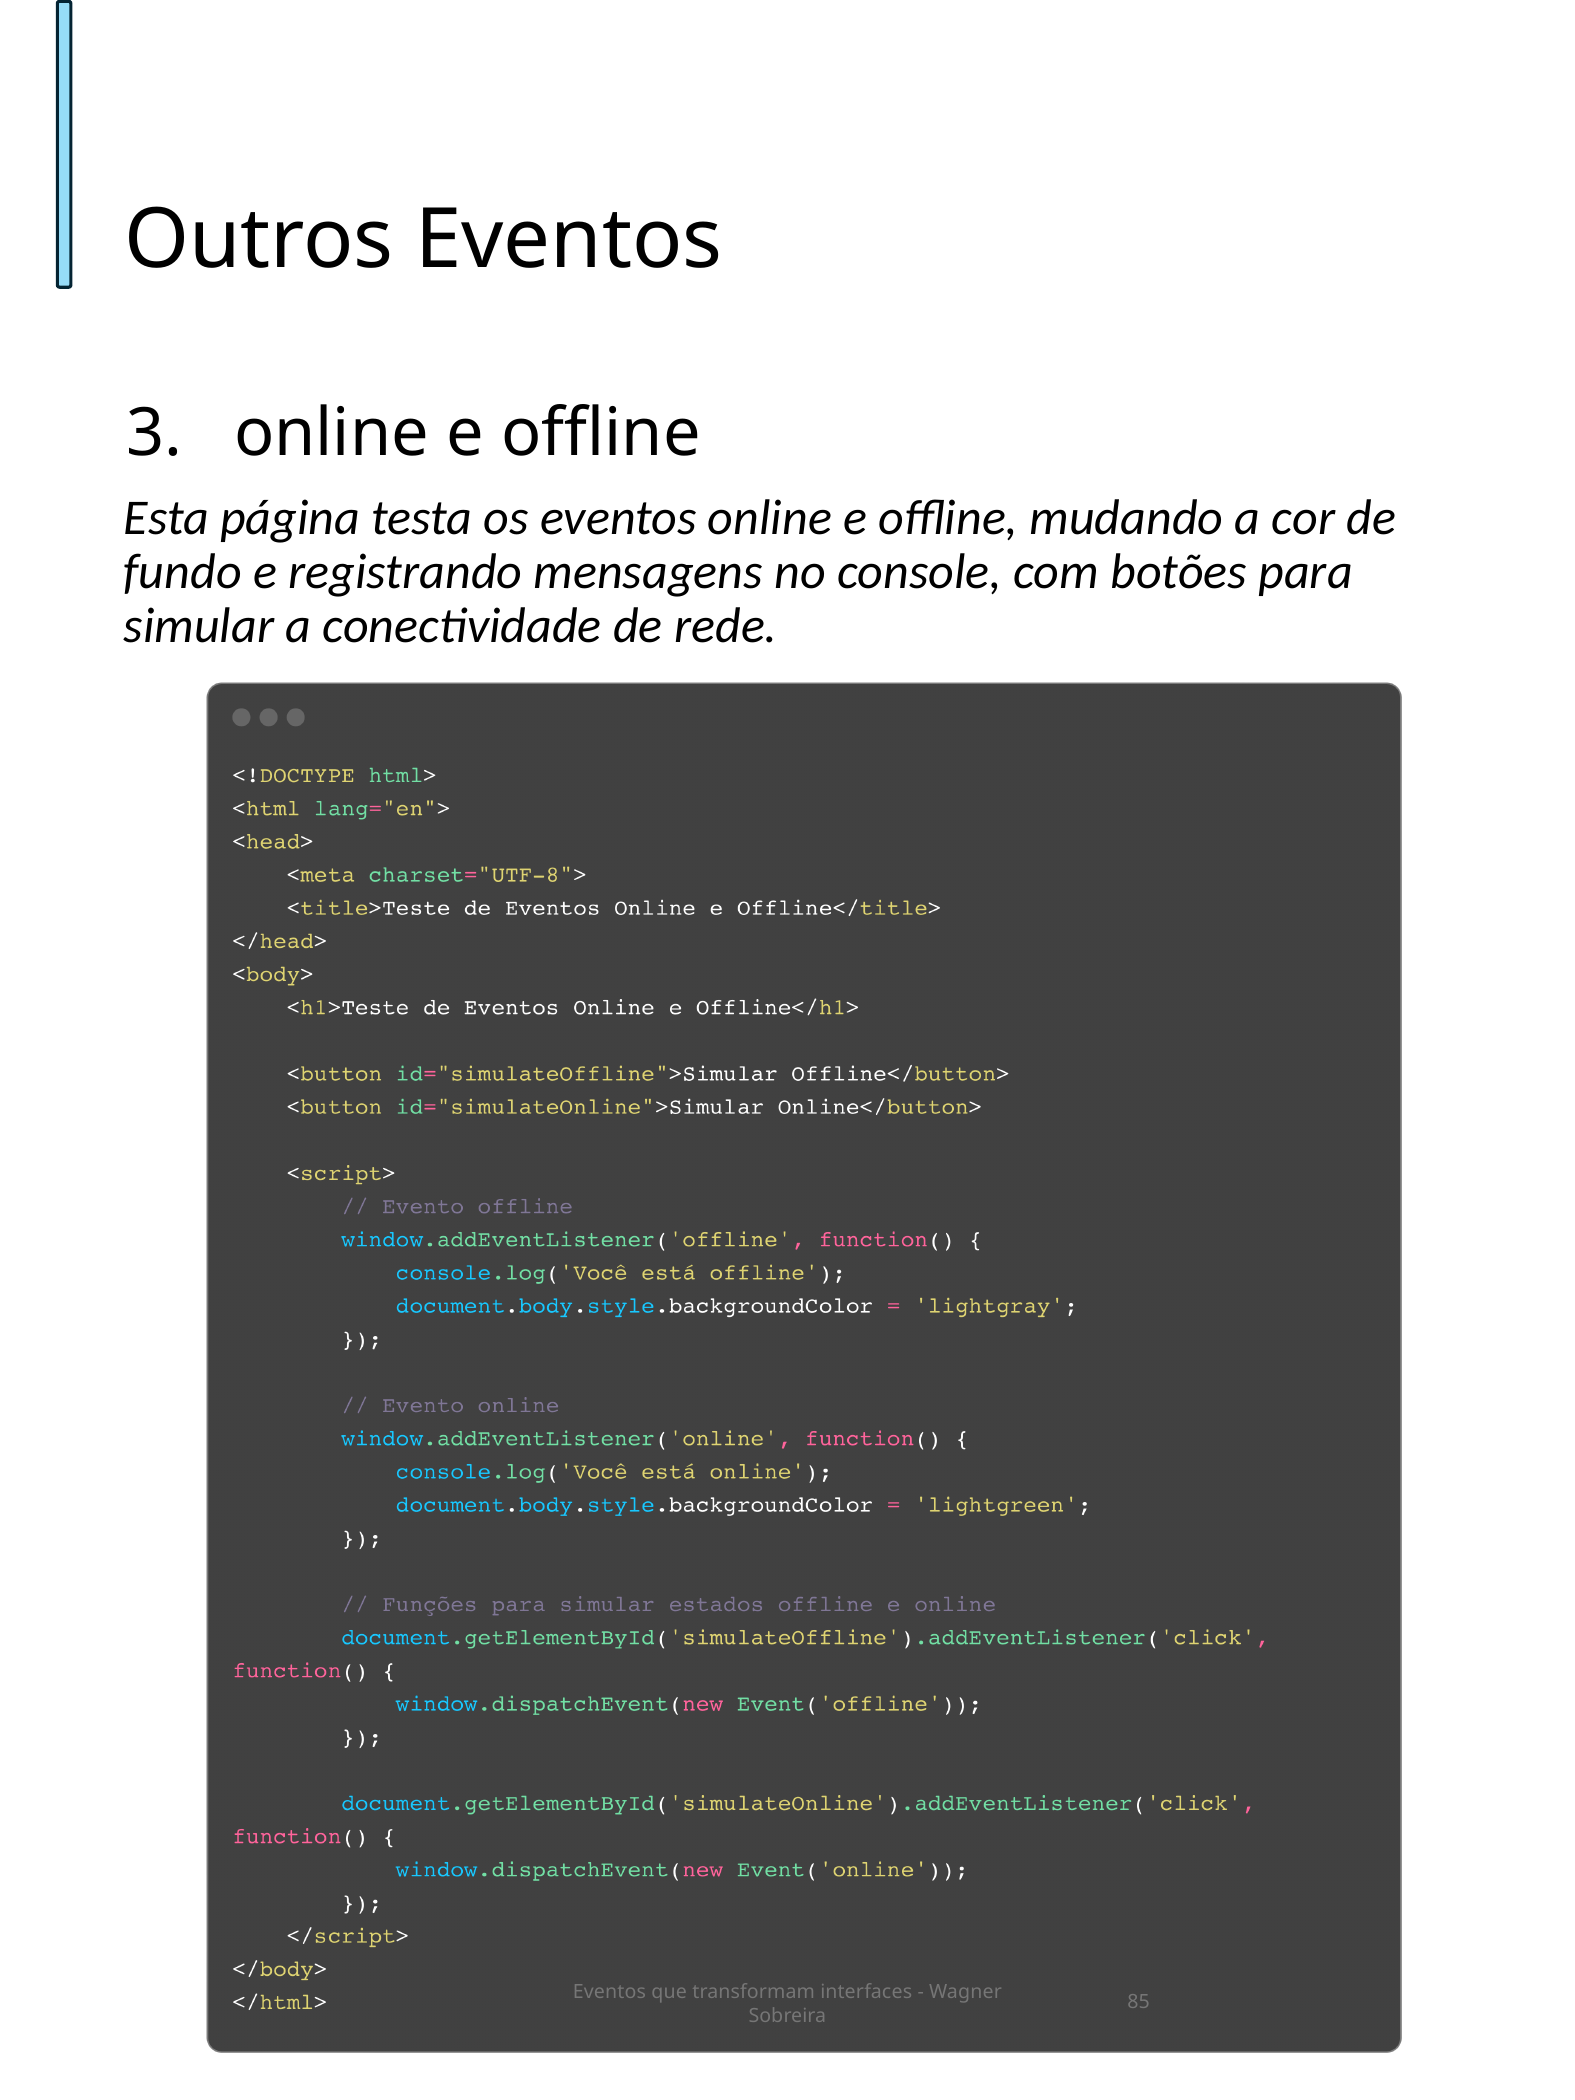

Outros Eventos
3.   online e offline
Esta página testa os eventos online e offline, mudando a cor de fundo e registrando mensagens no console, com botões para simular a conectividade de rede.
Eventos que transformam interfaces - Wagner Sobreira